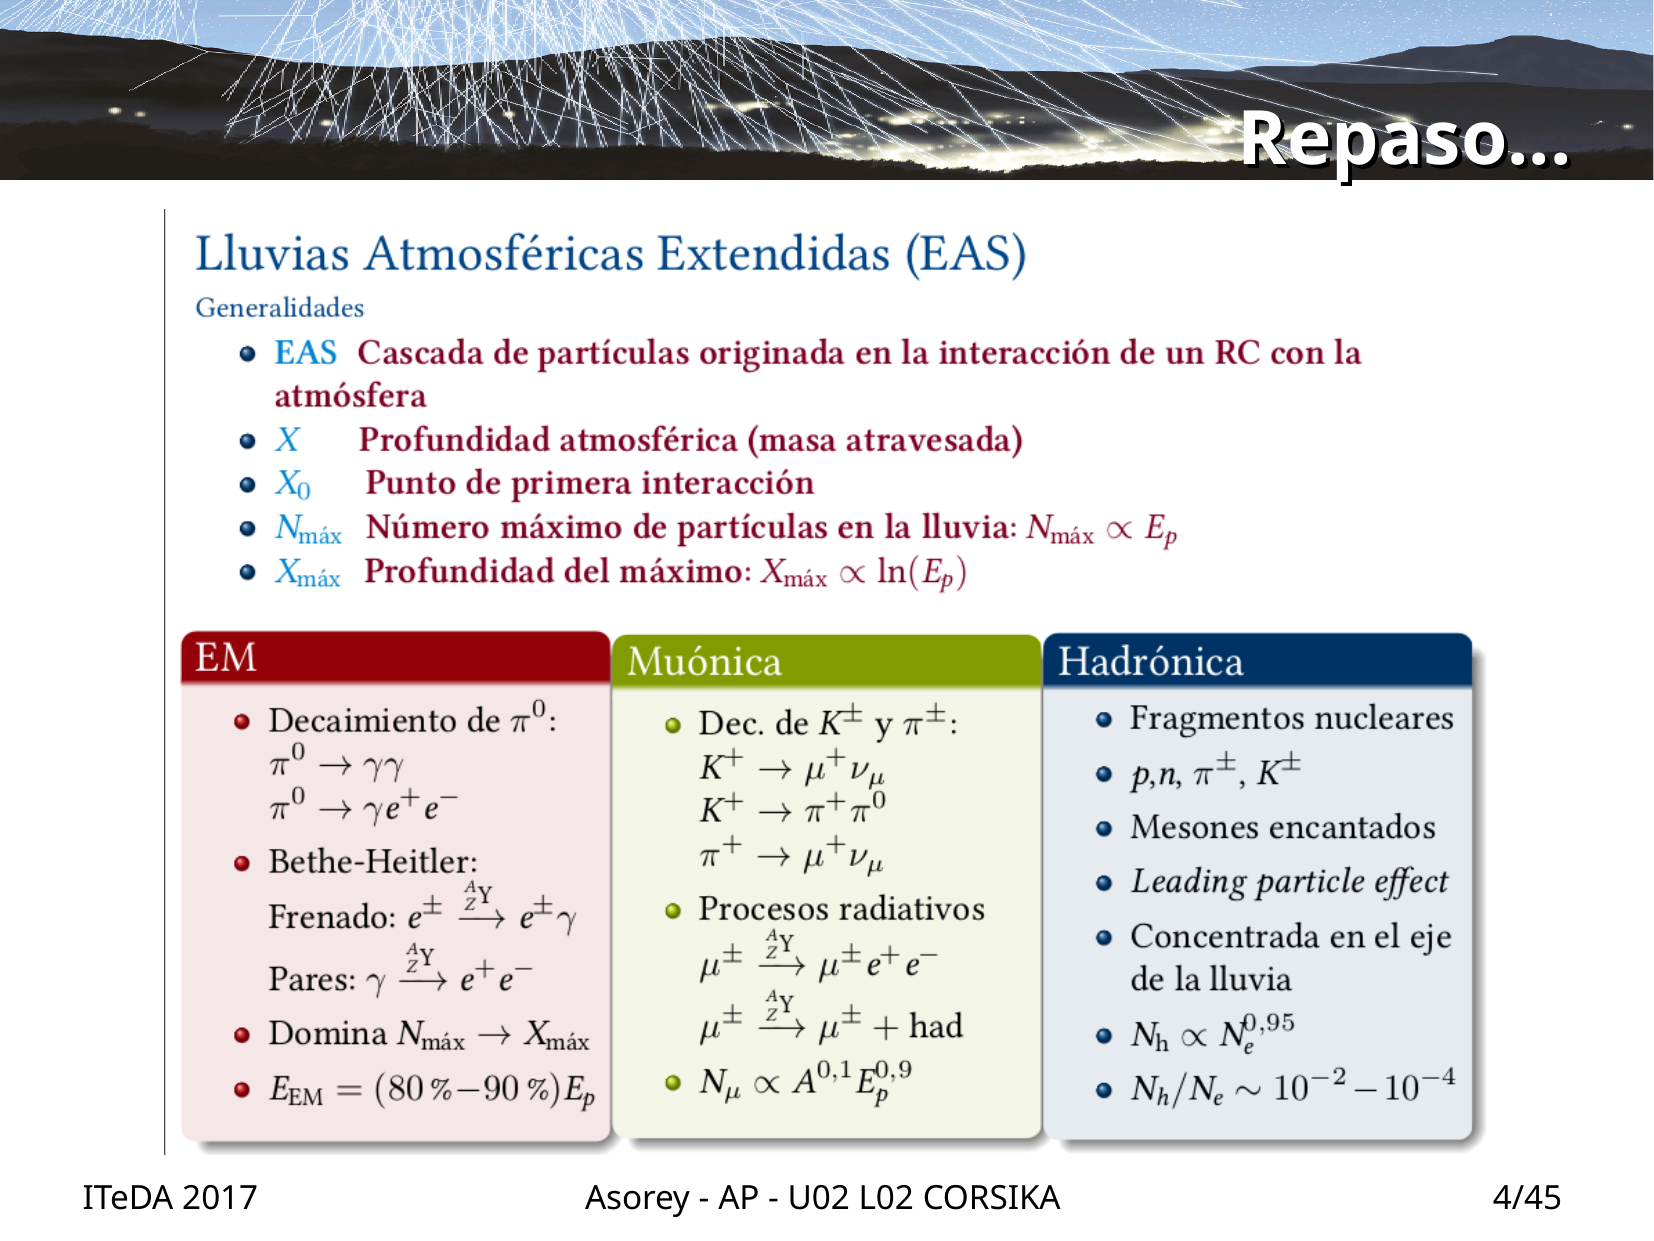

# Repaso...
ITeDA 2017
Asorey - AP - U02 L02 CORSIKA
4